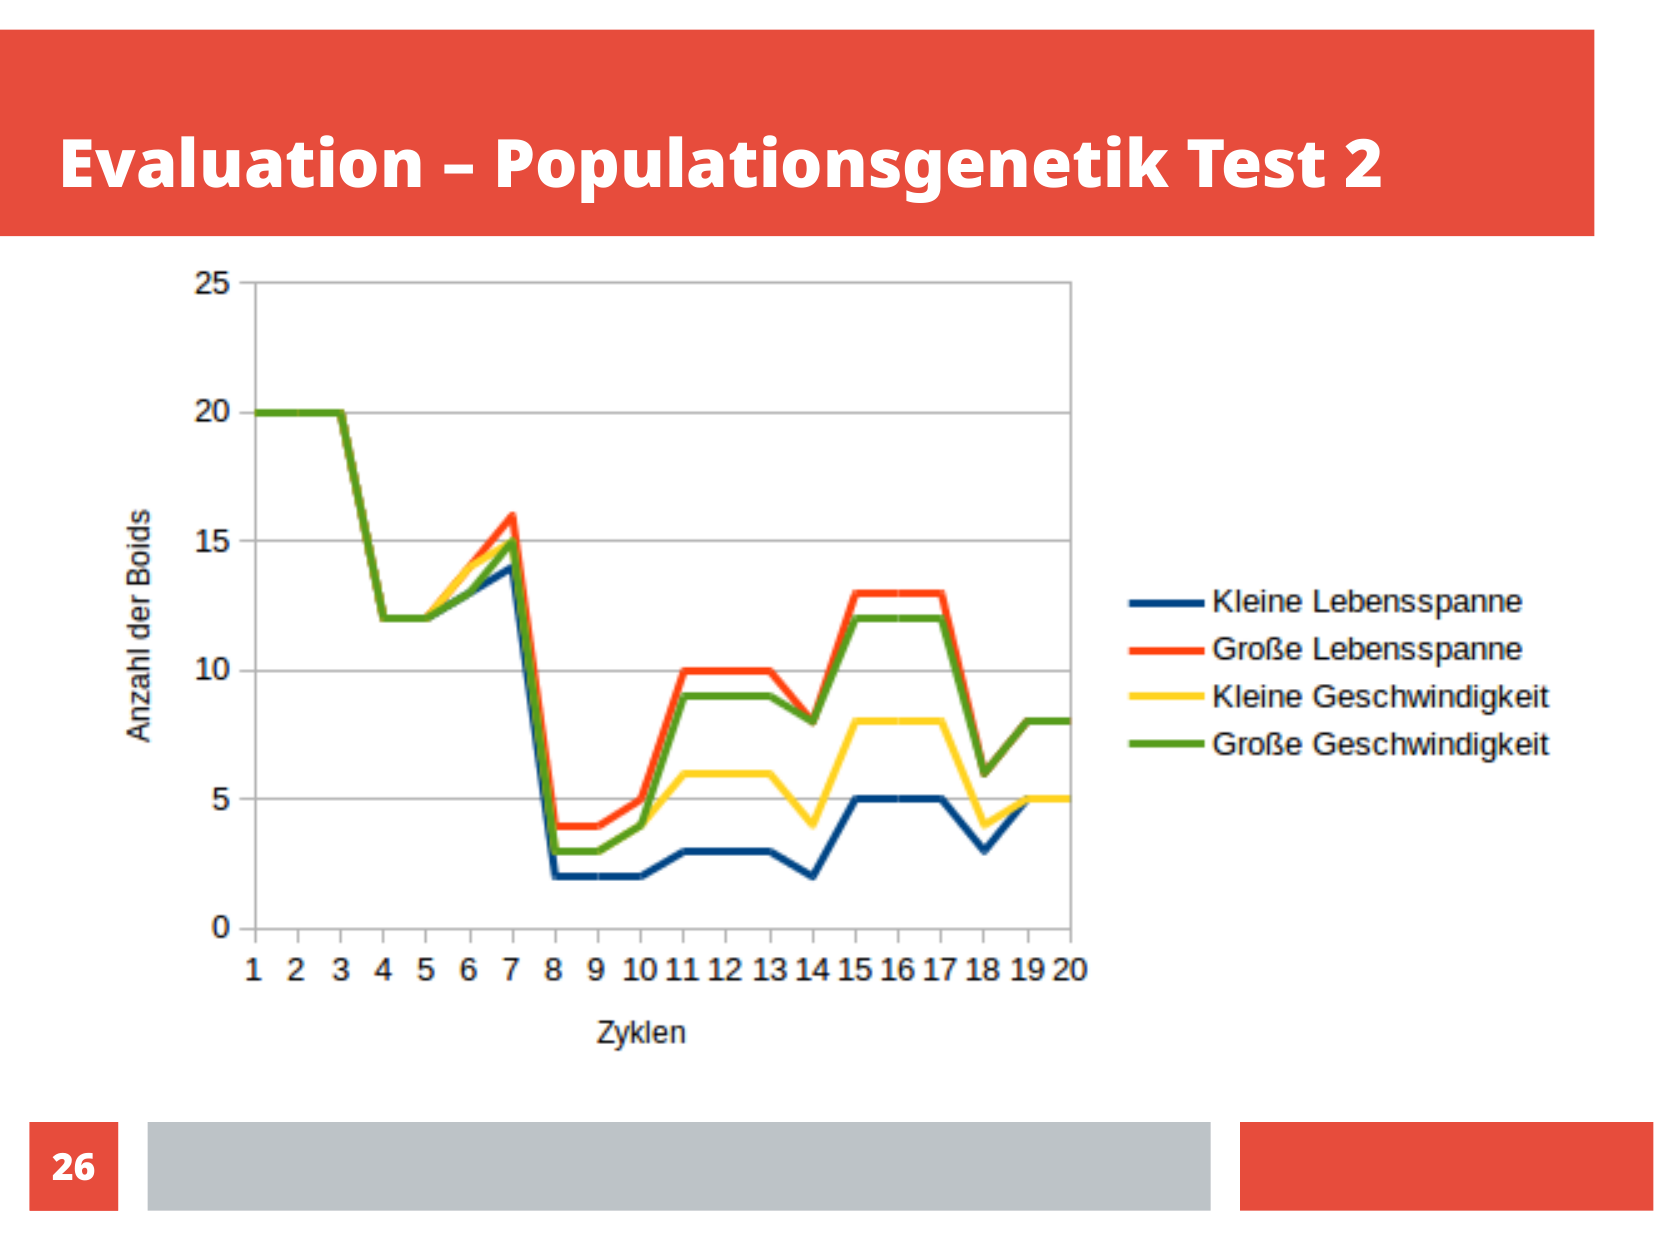

# Evaluation – Populationsgenetik Test 2
26